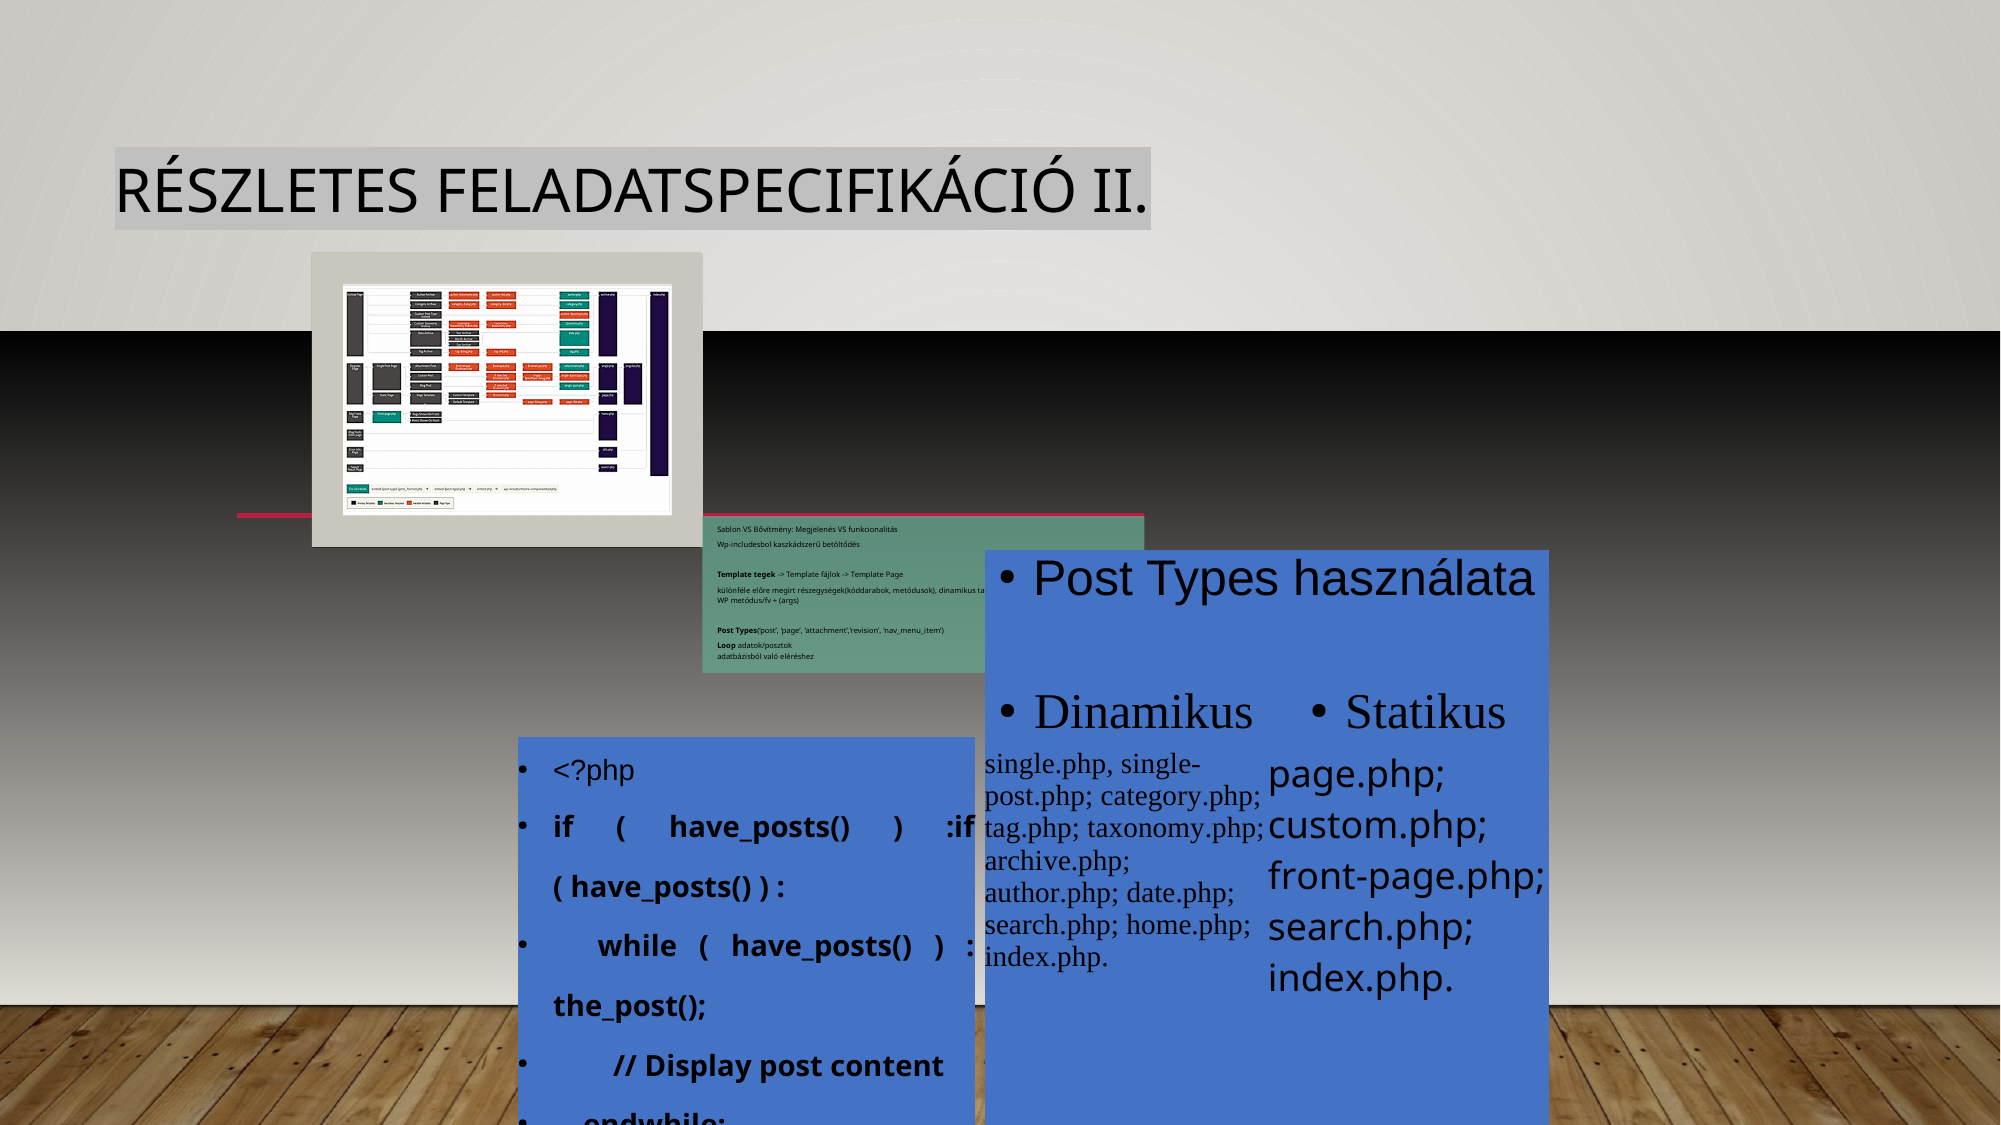

# RÉSZLETES FELADATSPECIFIKÁCIÓ II.
Sablon VS Bővítmény: Megjelenés VS funkcionalitás
Wp-includesbol kaszkádszerű betöltődés
Template tegek -> Template fájlok -> Template Page
különféle előre megírt részegységek(kóddarabok, metódusok), dinamikus tartalmat tudnak megjeleníteni: PHP kód+ WP metódus/fv + (args)
Post Types(‘post’, ‘page’, ‘attachment’,’revision’, ‘nav_menu_item’)
Loop adatok/posztok 
adatbázisból való eléréshez
| Post Types használata | |
| --- | --- |
| Dinamikus | Statikus |
| single.php, single-post.php; category.php; tag.php; taxonomy.php; archive.php; author.php; date.php; search.php; home.php; index.php. | page.php; custom.php; front-page.php; search.php; index.php. |
| <?php |
| --- |
| if ( have\_posts() ) :if ( have\_posts() ) : |
| while ( have\_posts() ) : the\_post(); |
| // Display post content |
| endwhile; |
| endif; |
| ?> |